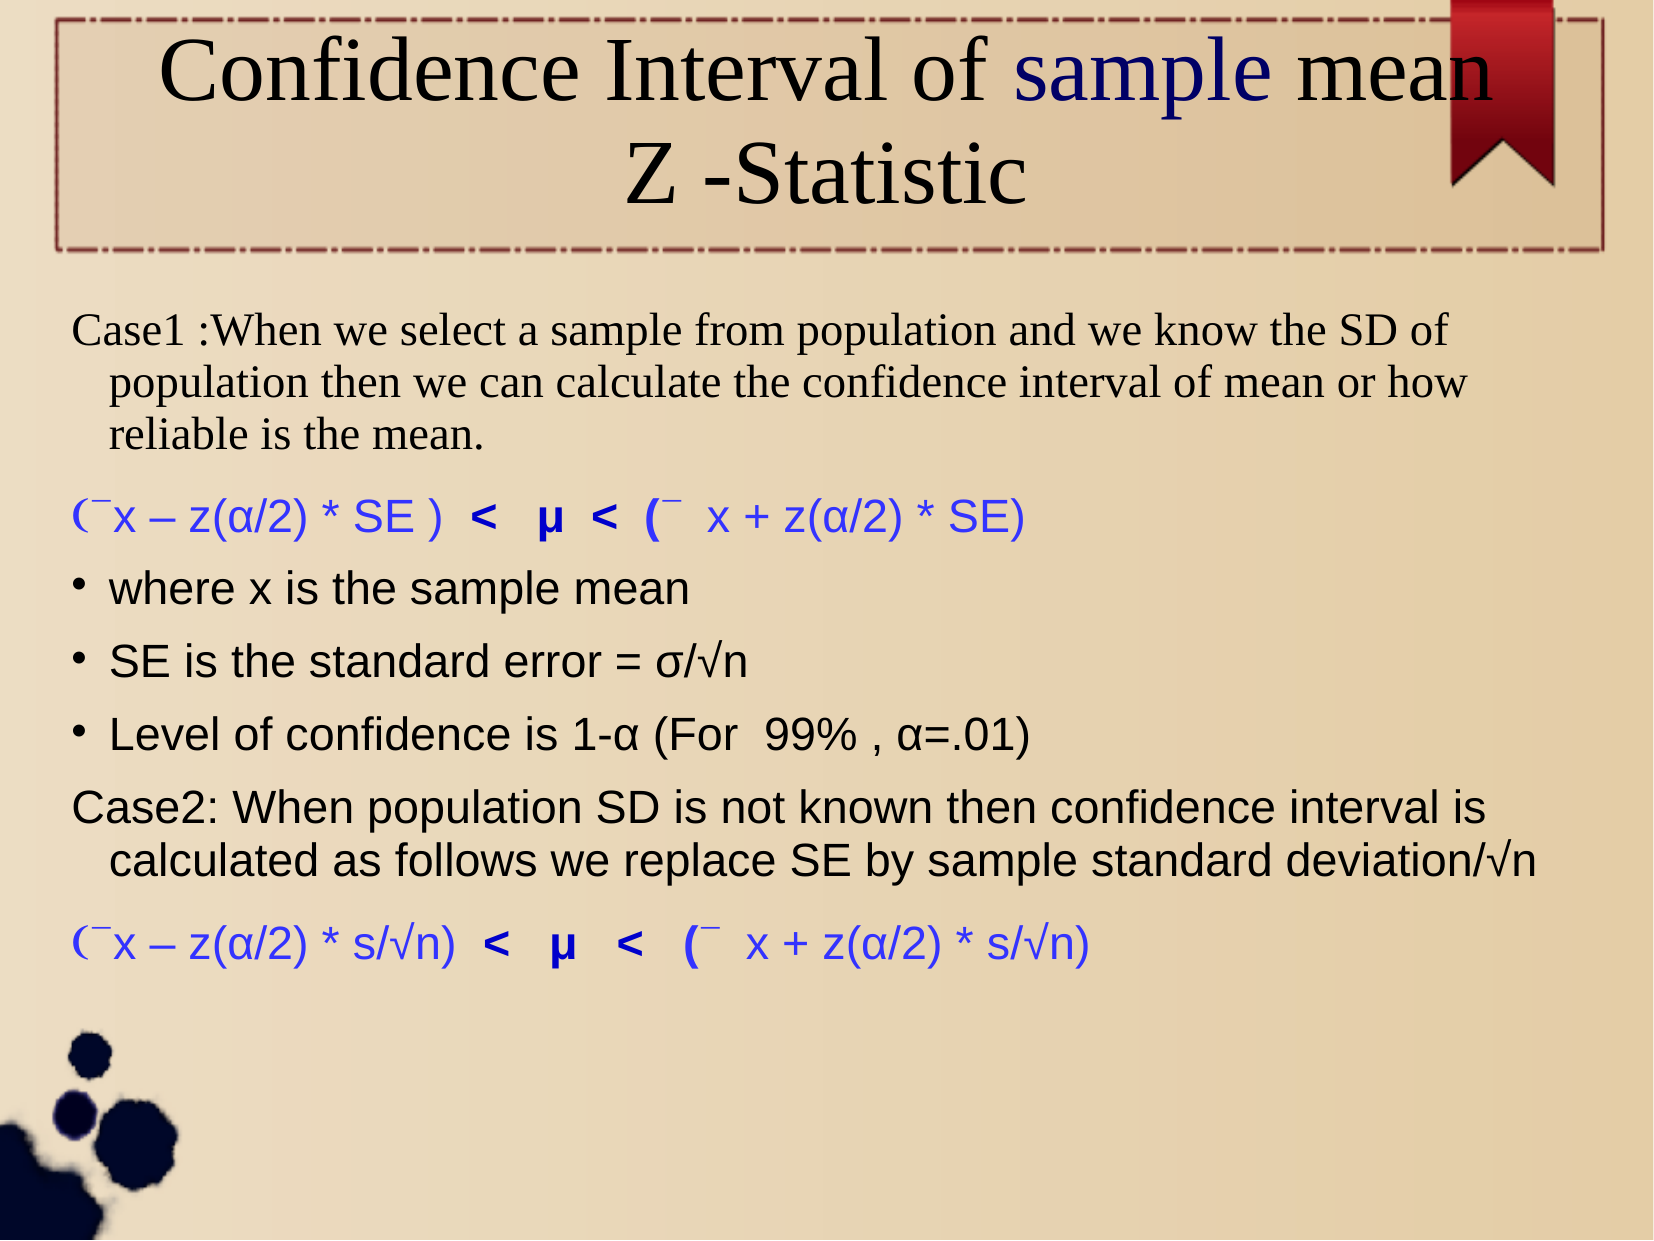

# Confidence Interval of sample mean Z -Statistic
Case1 :When we select a sample from population and we know the SD of population then we can calculate the confidence interval of mean or how reliable is the mean.
x – z(α/2) * SE ) < μ < (x + z(α/2) * SE)
where x is the sample mean
SE is the standard error = σ/√n
Level of confidence is 1-α (For 99% , α=.01)
Case2: When population SD is not known then confidence interval is calculated as follows we replace SE by sample standard deviation/√n
x – z(α/2) * s/√n) < μ < (x + z(α/2) * s/√n)